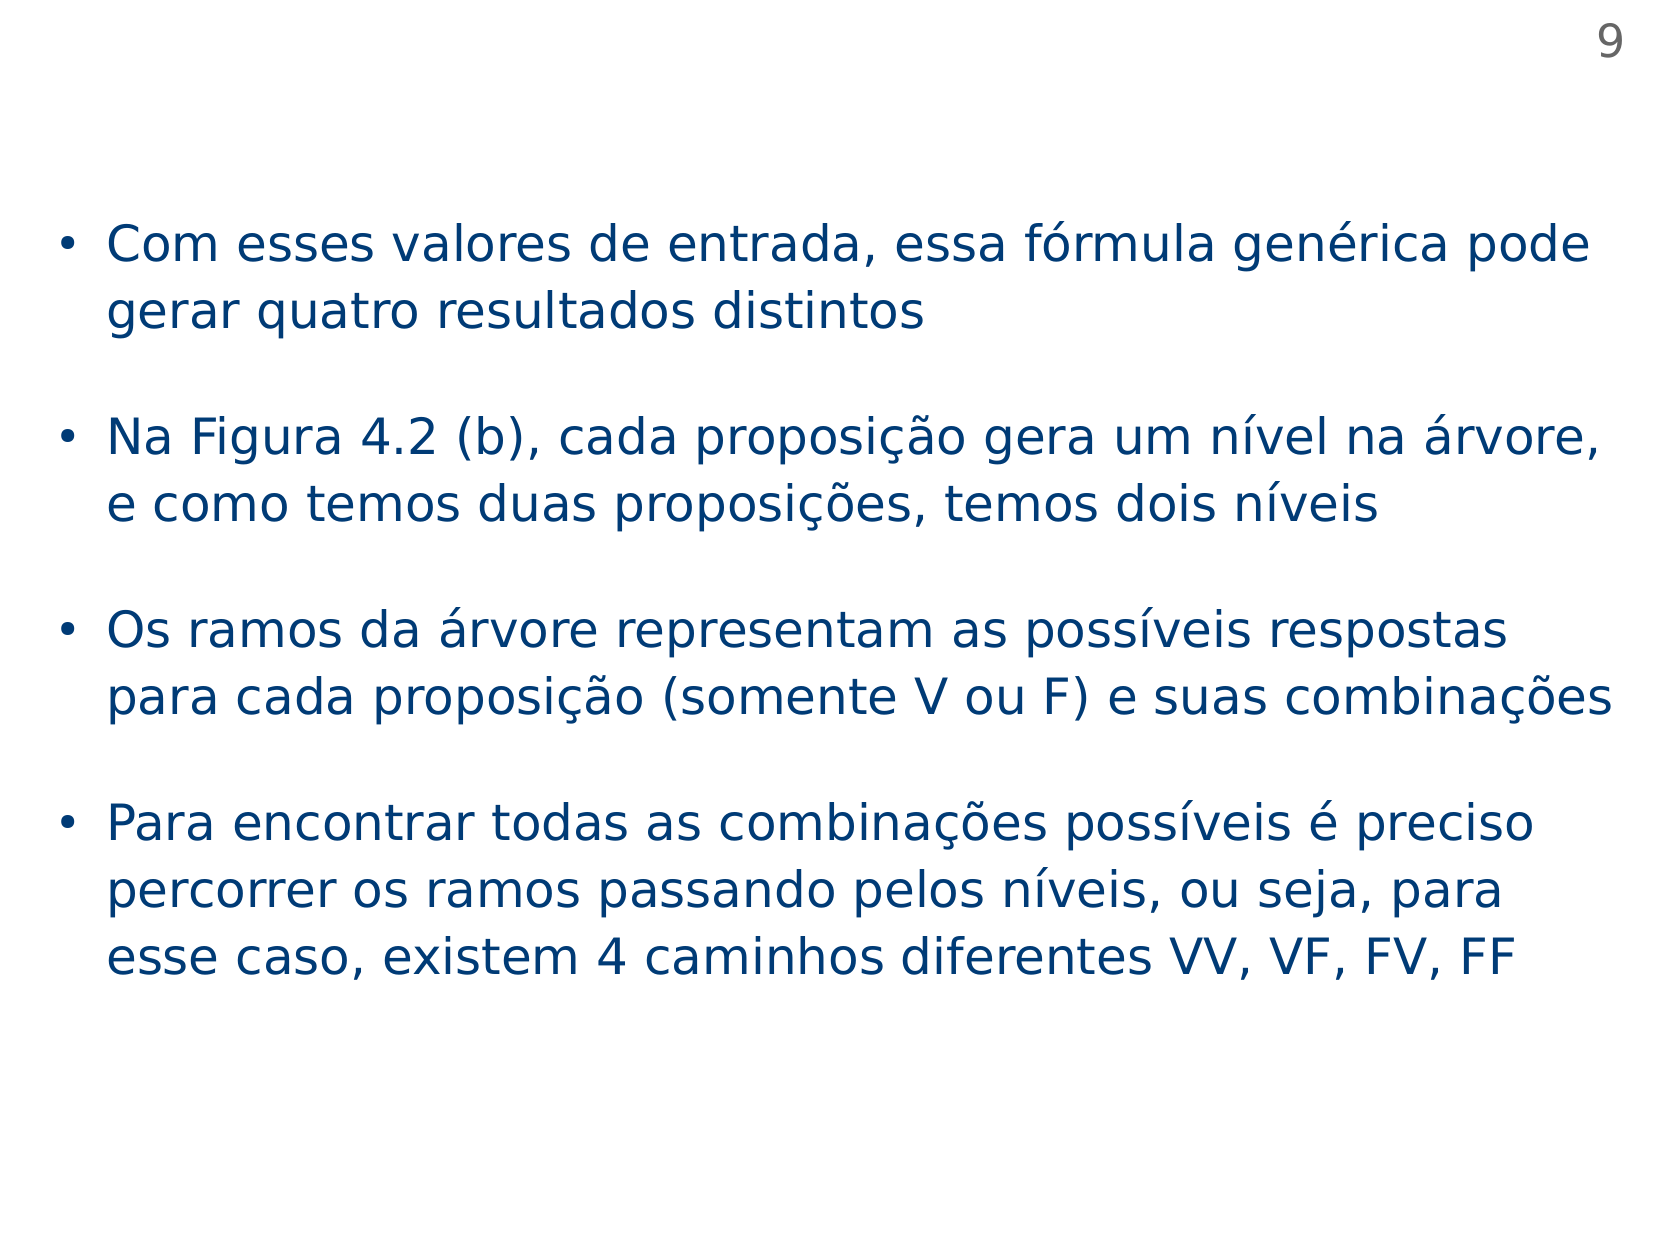

9
#
Com esses valores de entrada, essa fórmula genérica pode gerar quatro resultados distintos
Na Figura 4.2 (b), cada proposição gera um nível na árvore, e como temos duas proposições, temos dois níveis
Os ramos da árvore representam as possíveis respostas para cada proposição (somente V ou F) e suas combinações
Para encontrar todas as combinações possíveis é preciso percorrer os ramos passando pelos níveis, ou seja, para esse caso, existem 4 caminhos diferentes VV, VF, FV, FF